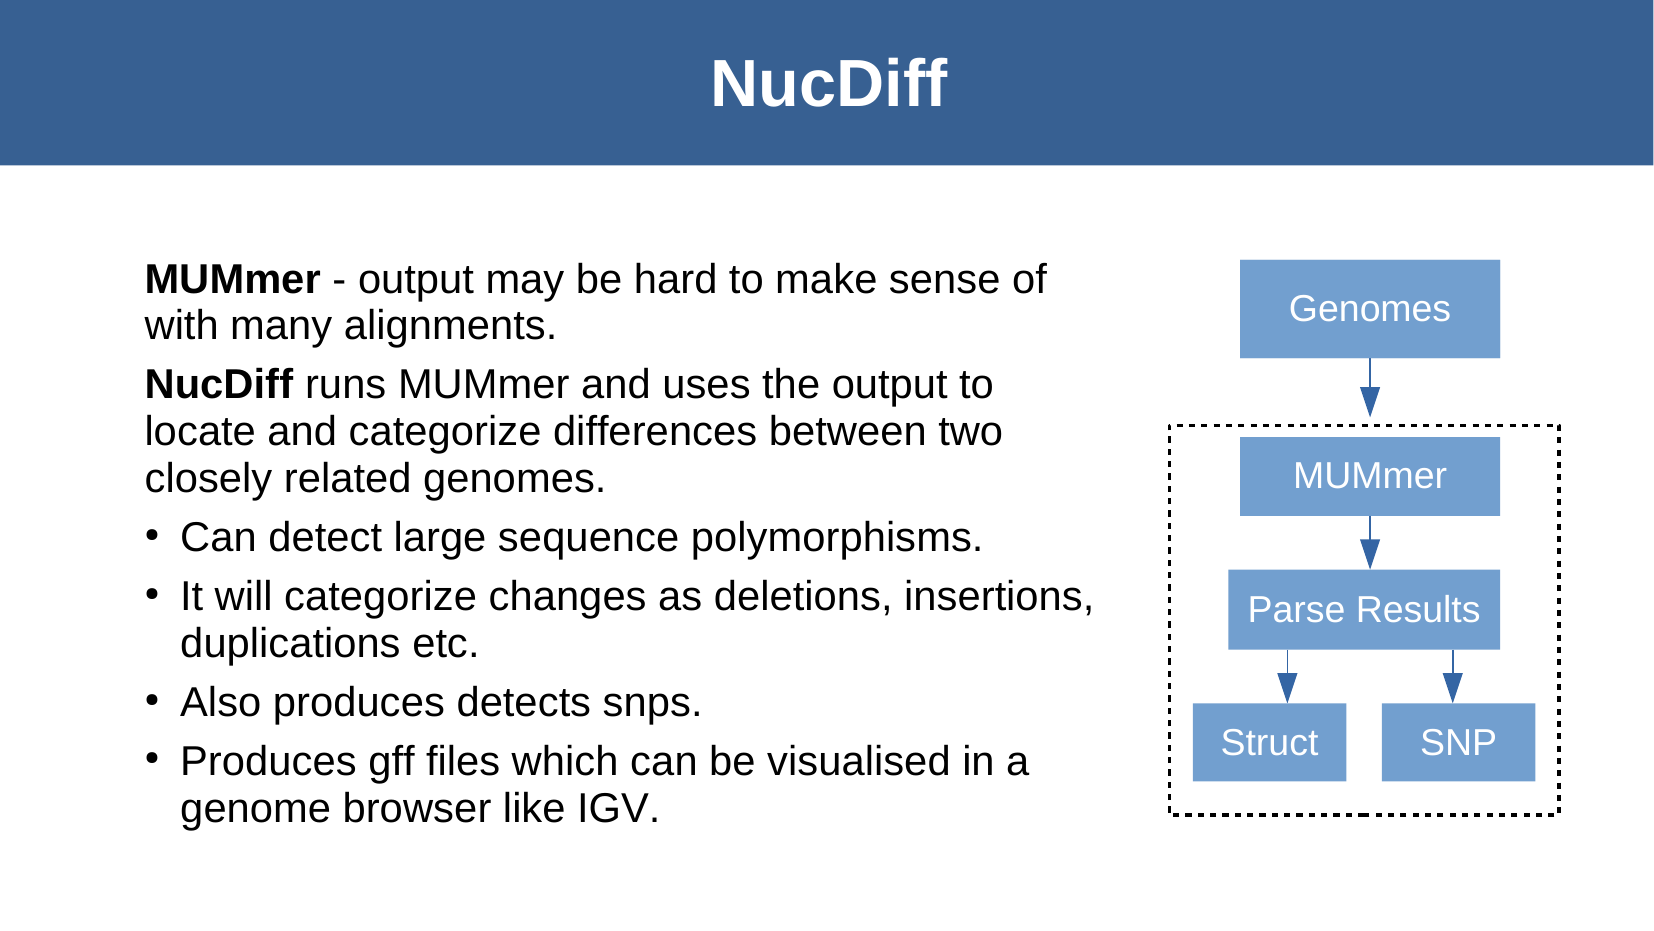

NucDiff
MUMmer - output may be hard to make sense of with many alignments.
NucDiff runs MUMmer and uses the output to locate and categorize differences between two closely related genomes.
Can detect large sequence polymorphisms.
It will categorize changes as deletions, insertions, duplications etc.
Also produces detects snps.
Produces gff files which can be visualised in a genome browser like IGV.
Genomes
Genomes
MUMmer
Parse Results
Struct
SNP